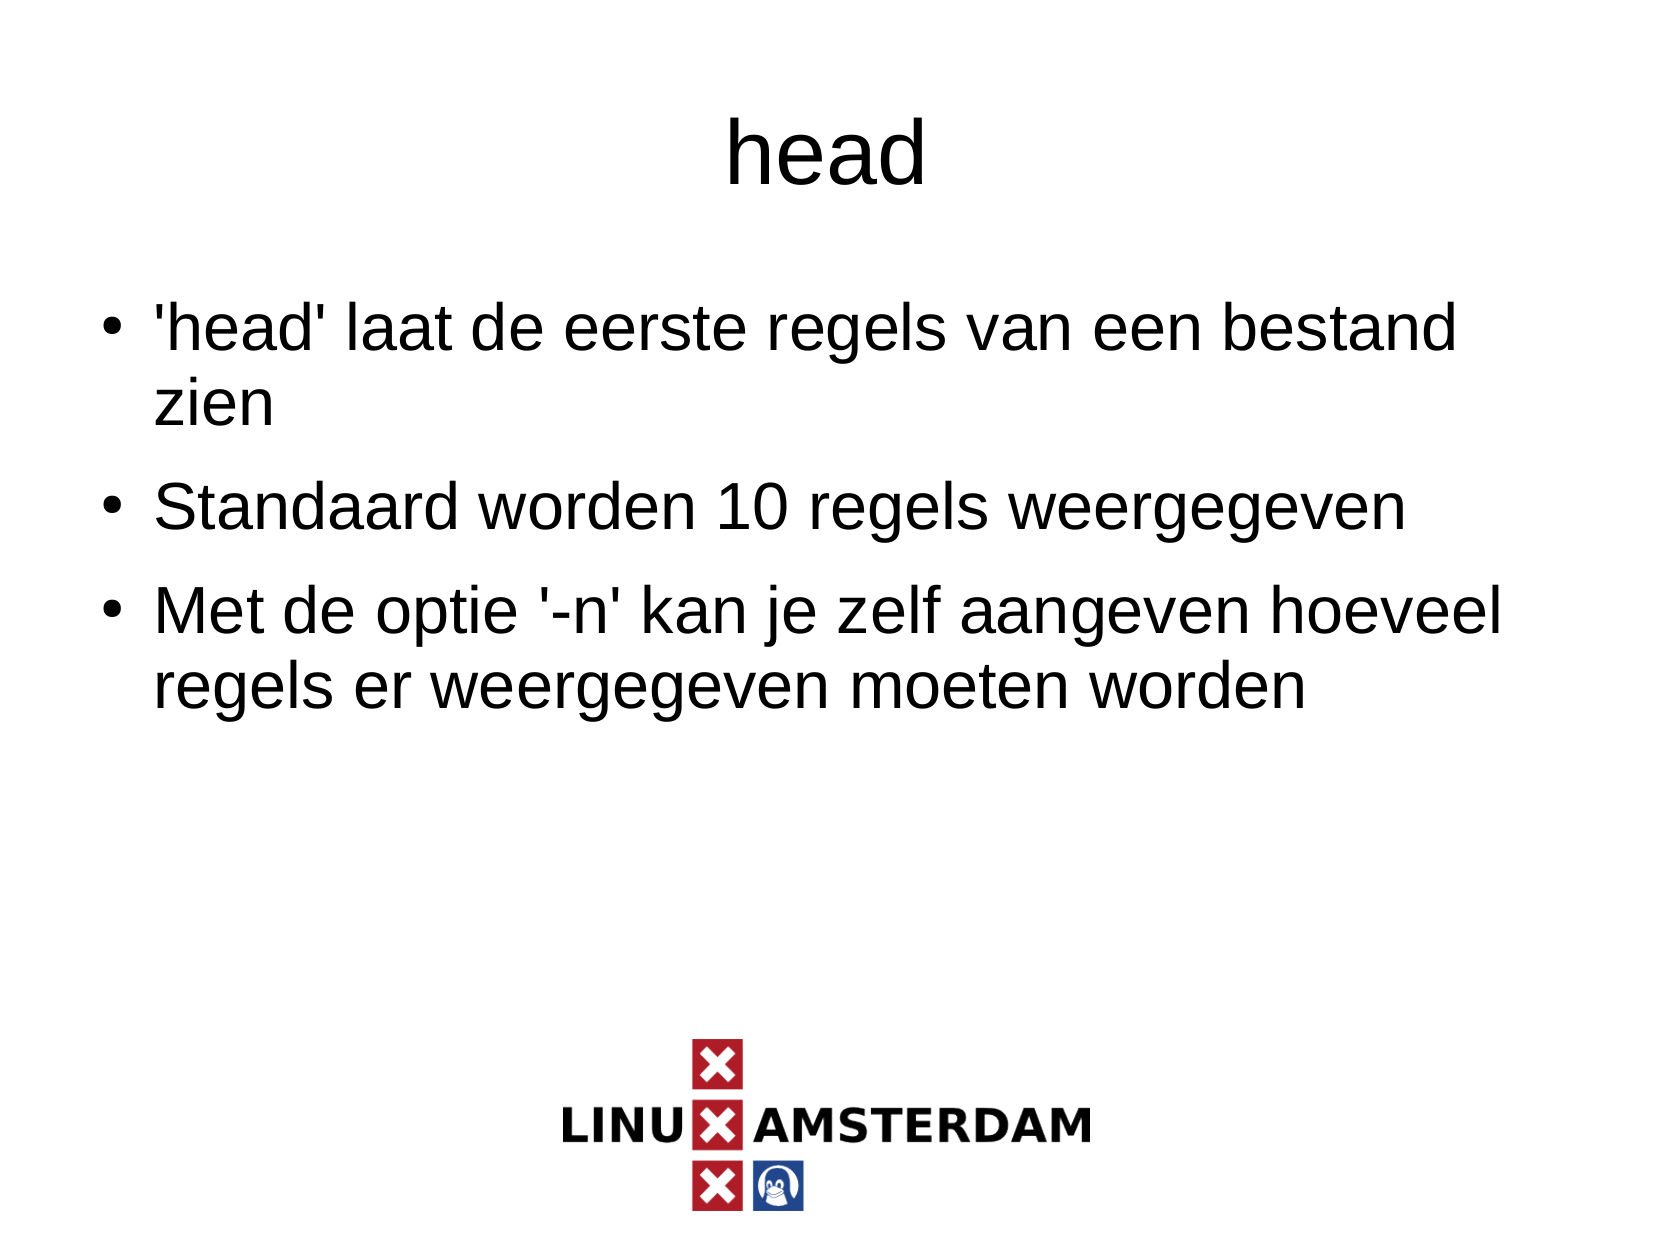

# head
'head' laat de eerste regels van een bestand zien
Standaard worden 10 regels weergegeven
Met de optie '-n' kan je zelf aangeven hoeveel regels er weergegeven moeten worden